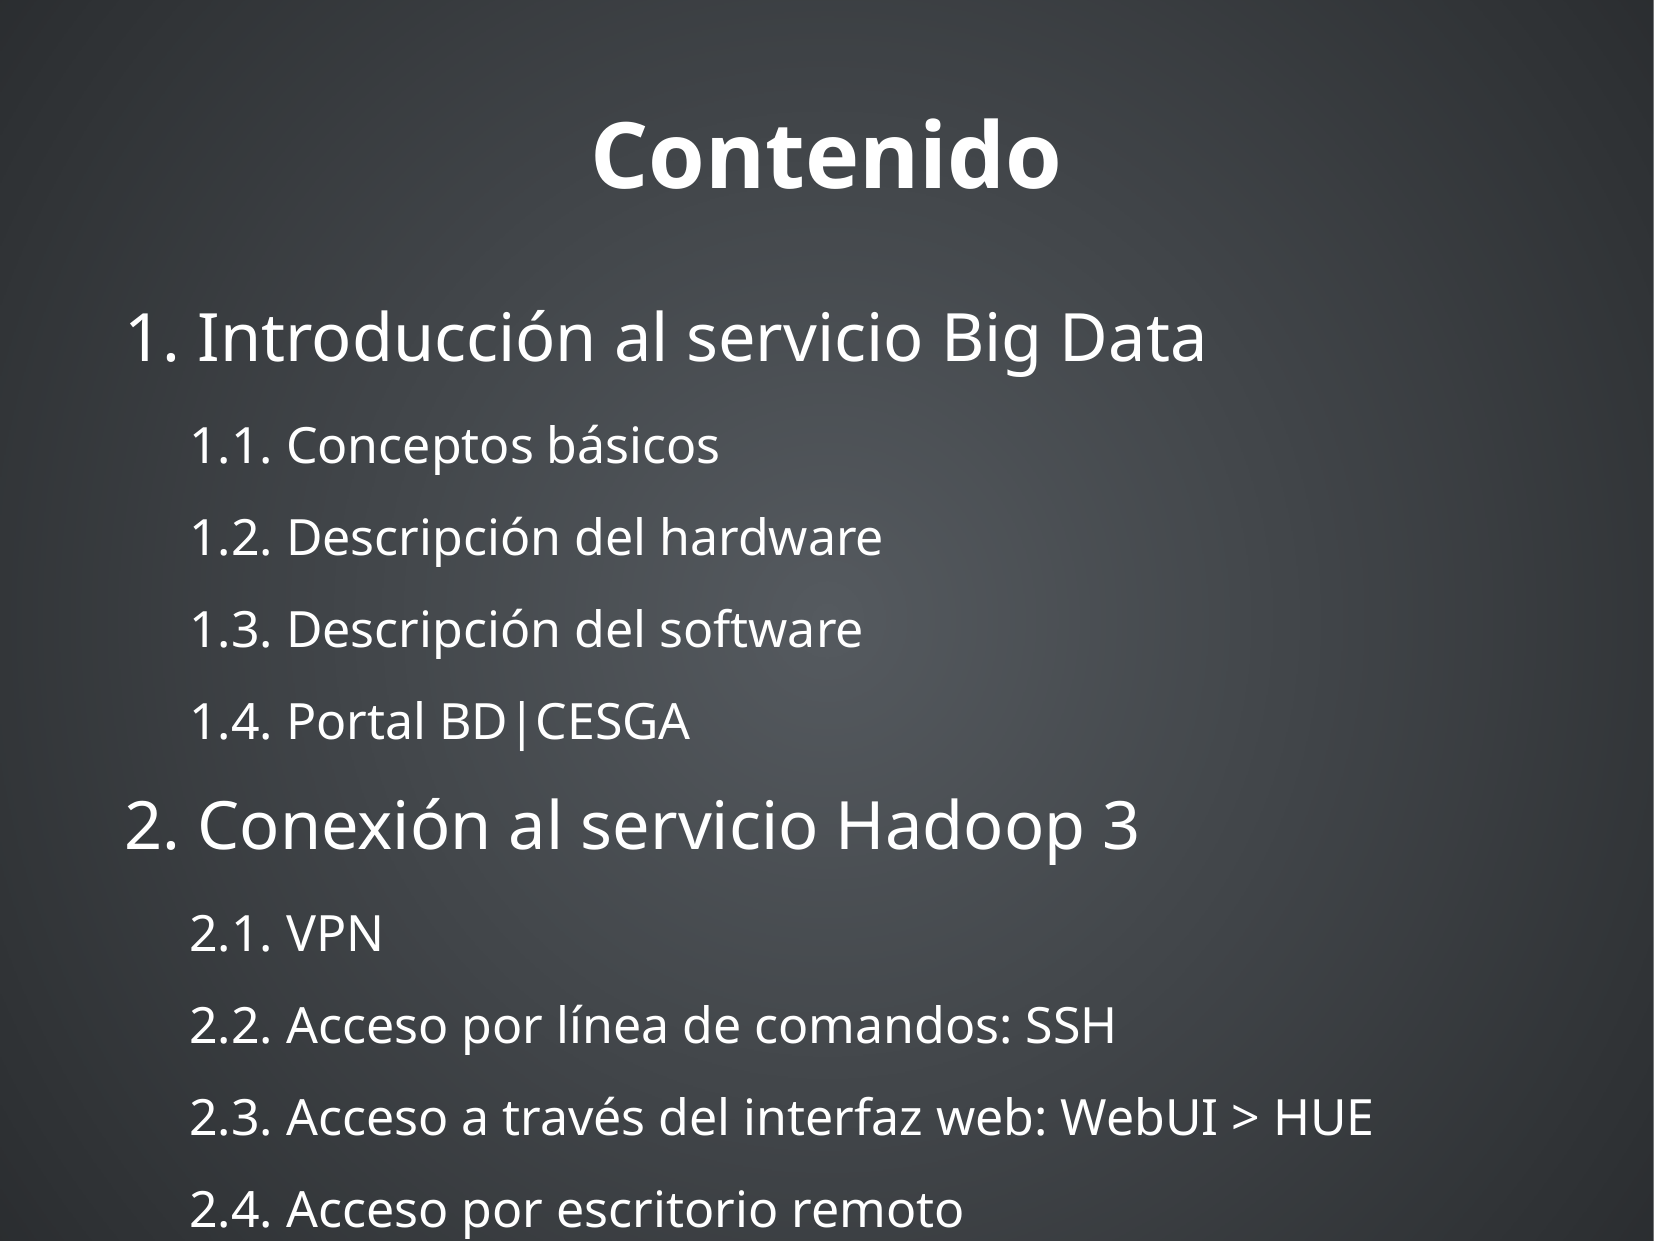

# Contenido
1. Introducción al servicio Big Data
1.1. Conceptos básicos
1.2. Descripción del hardware
1.3. Descripción del software
1.4. Portal BD|CESGA
2. Conexión al servicio Hadoop 3
2.1. VPN
2.2. Acceso por línea de comandos: SSH
2.3. Acceso a través del interfaz web: WebUI > HUE
2.4. Acceso por escritorio remoto